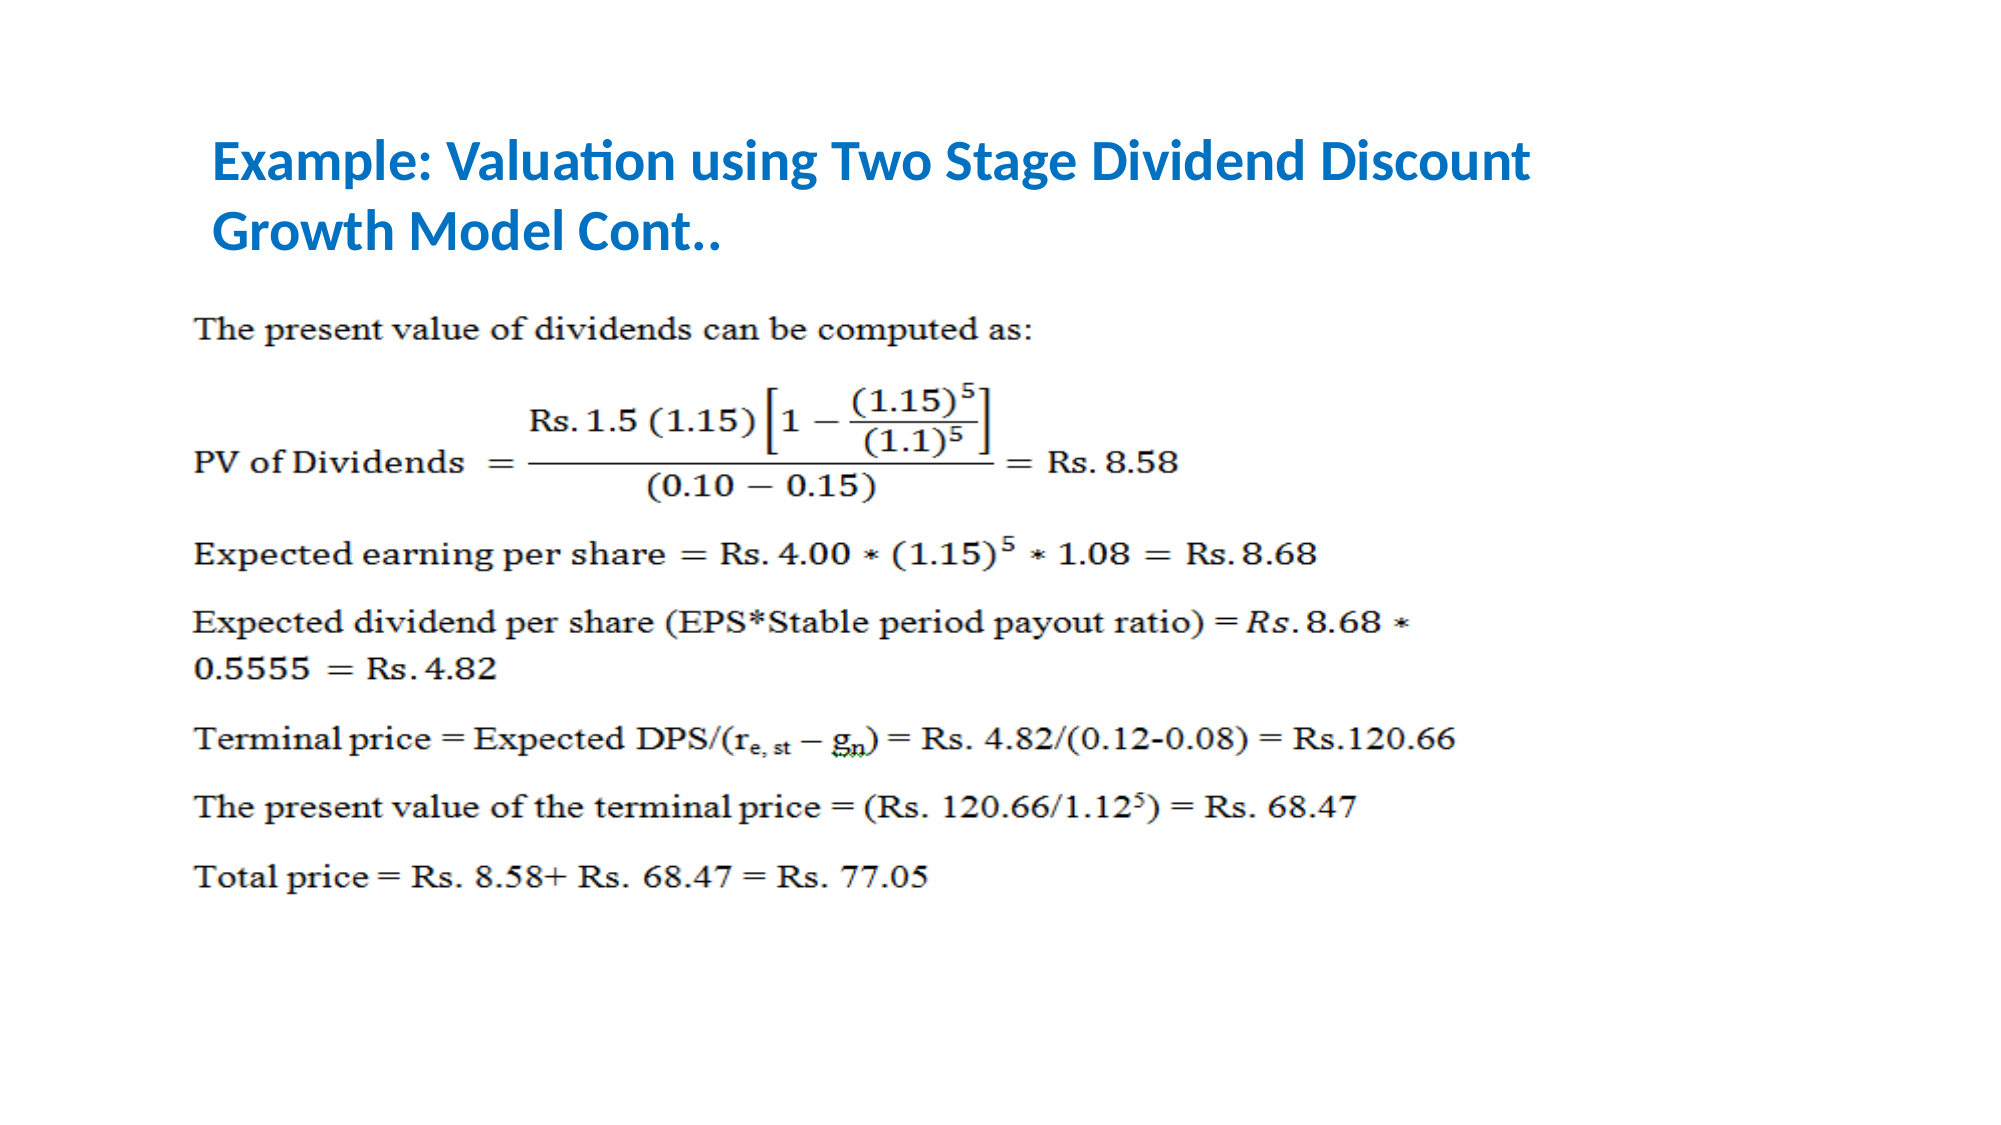

Example: Valuation using Two Stage Dividend Discount Growth Model Cont..